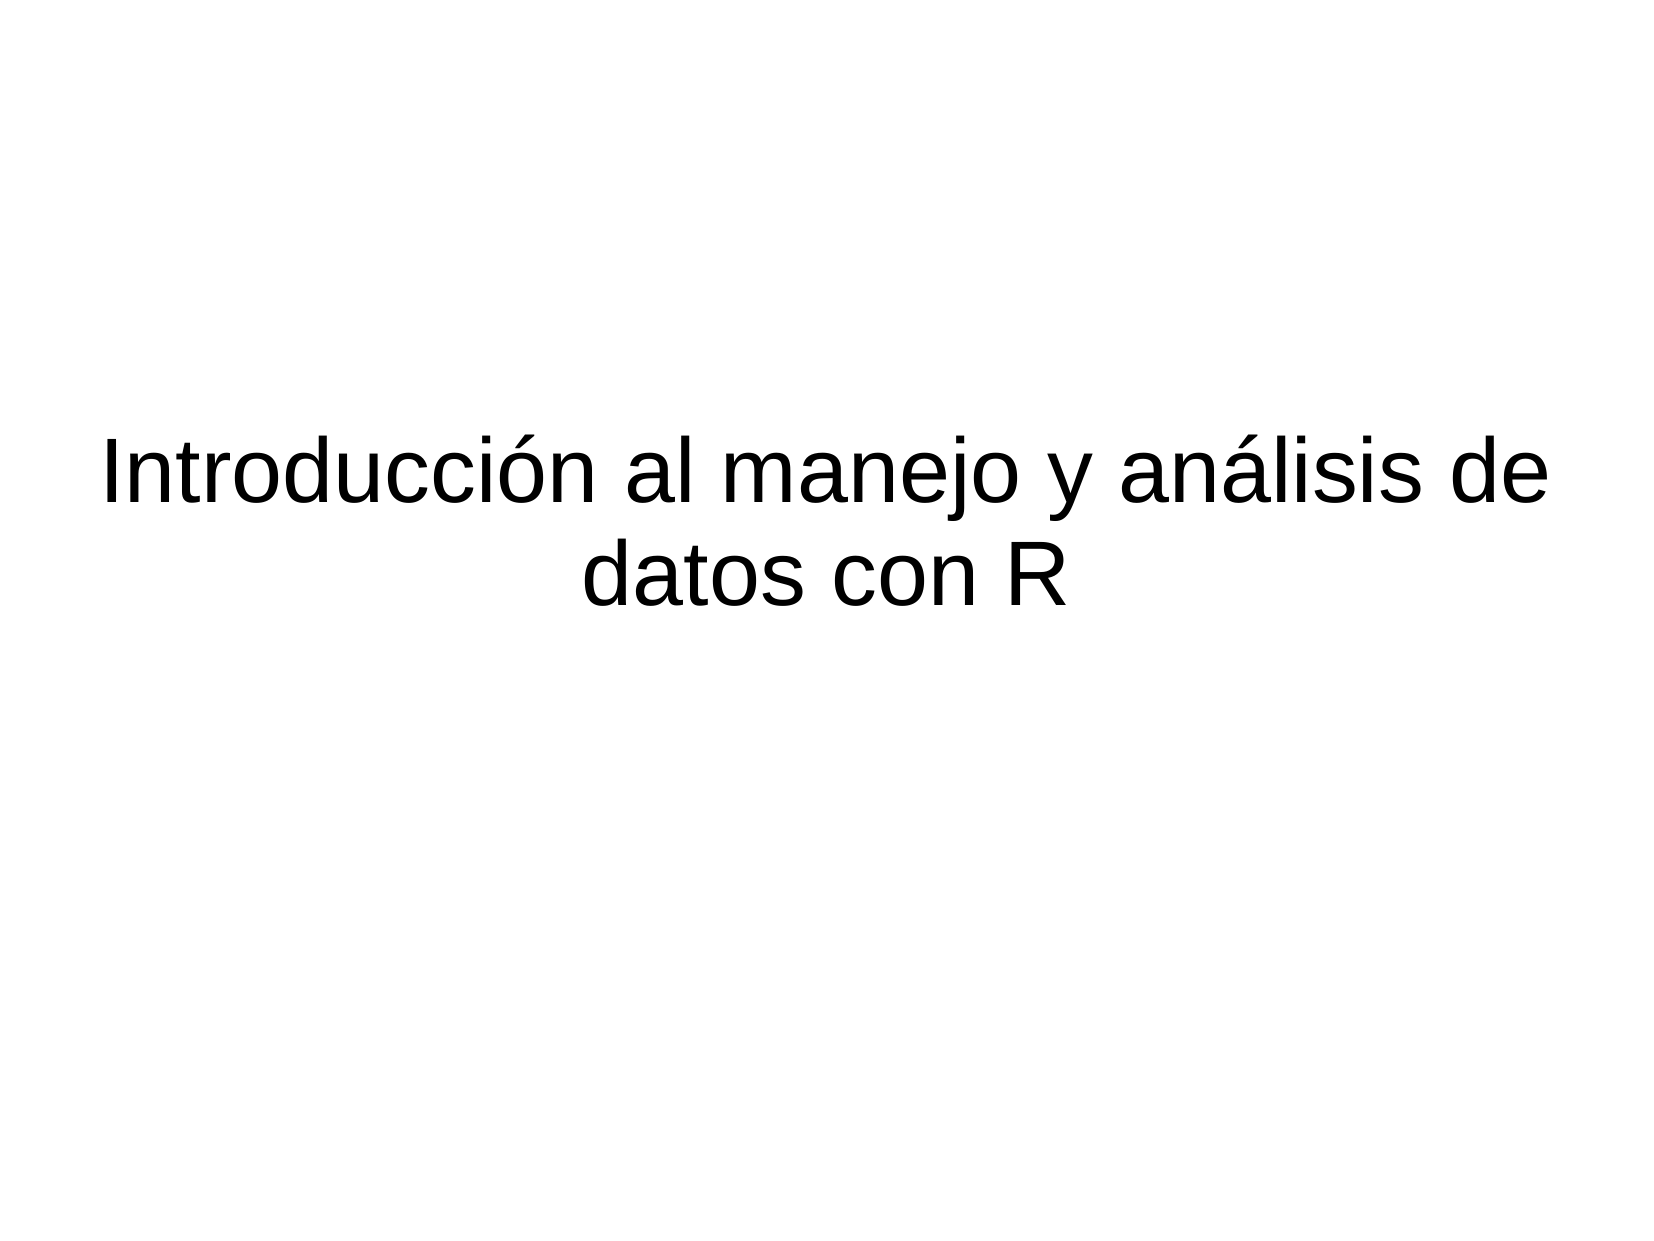

# Introducción al manejo y análisis de datos con R